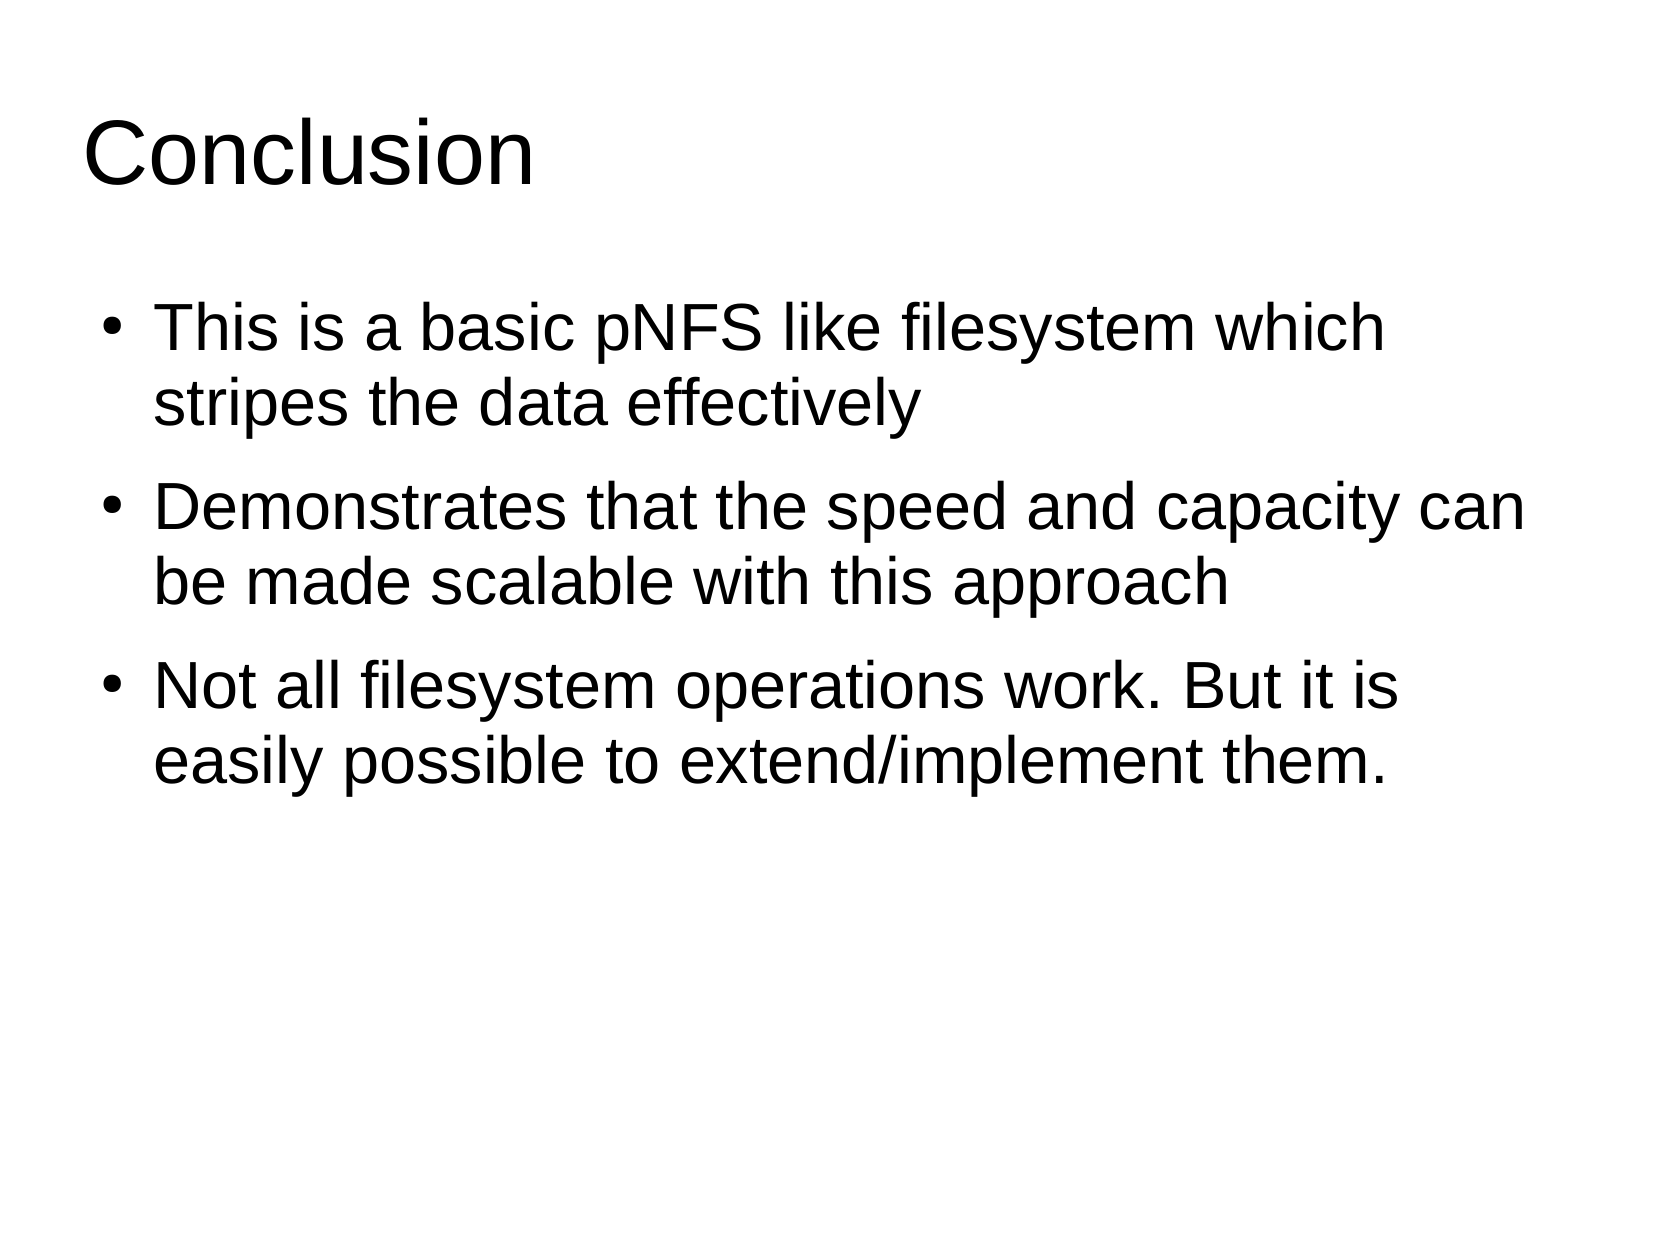

# Conclusion
This is a basic pNFS like filesystem which stripes the data effectively
Demonstrates that the speed and capacity can be made scalable with this approach
Not all filesystem operations work. But it is easily possible to extend/implement them.